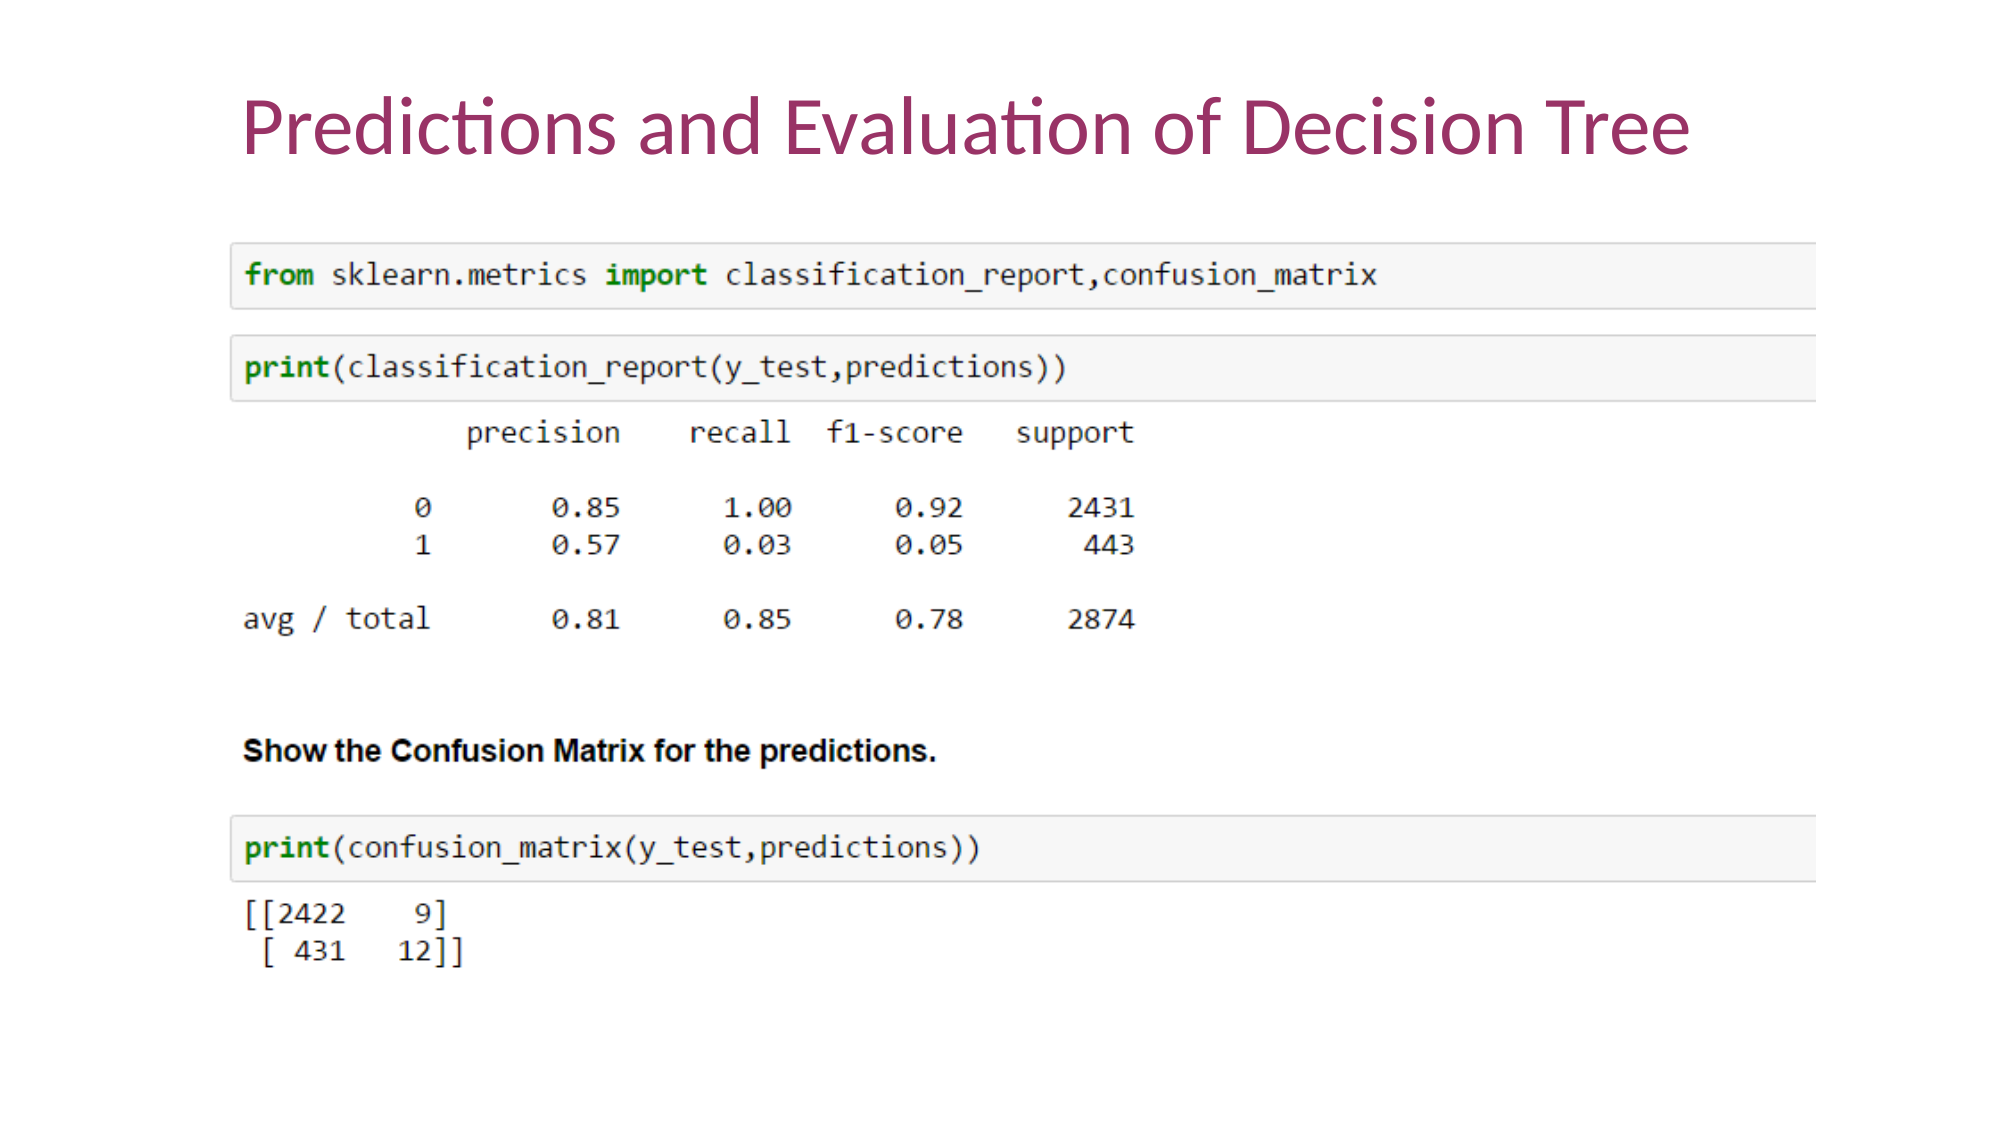

# Predictions and Evaluation of Decision Tree